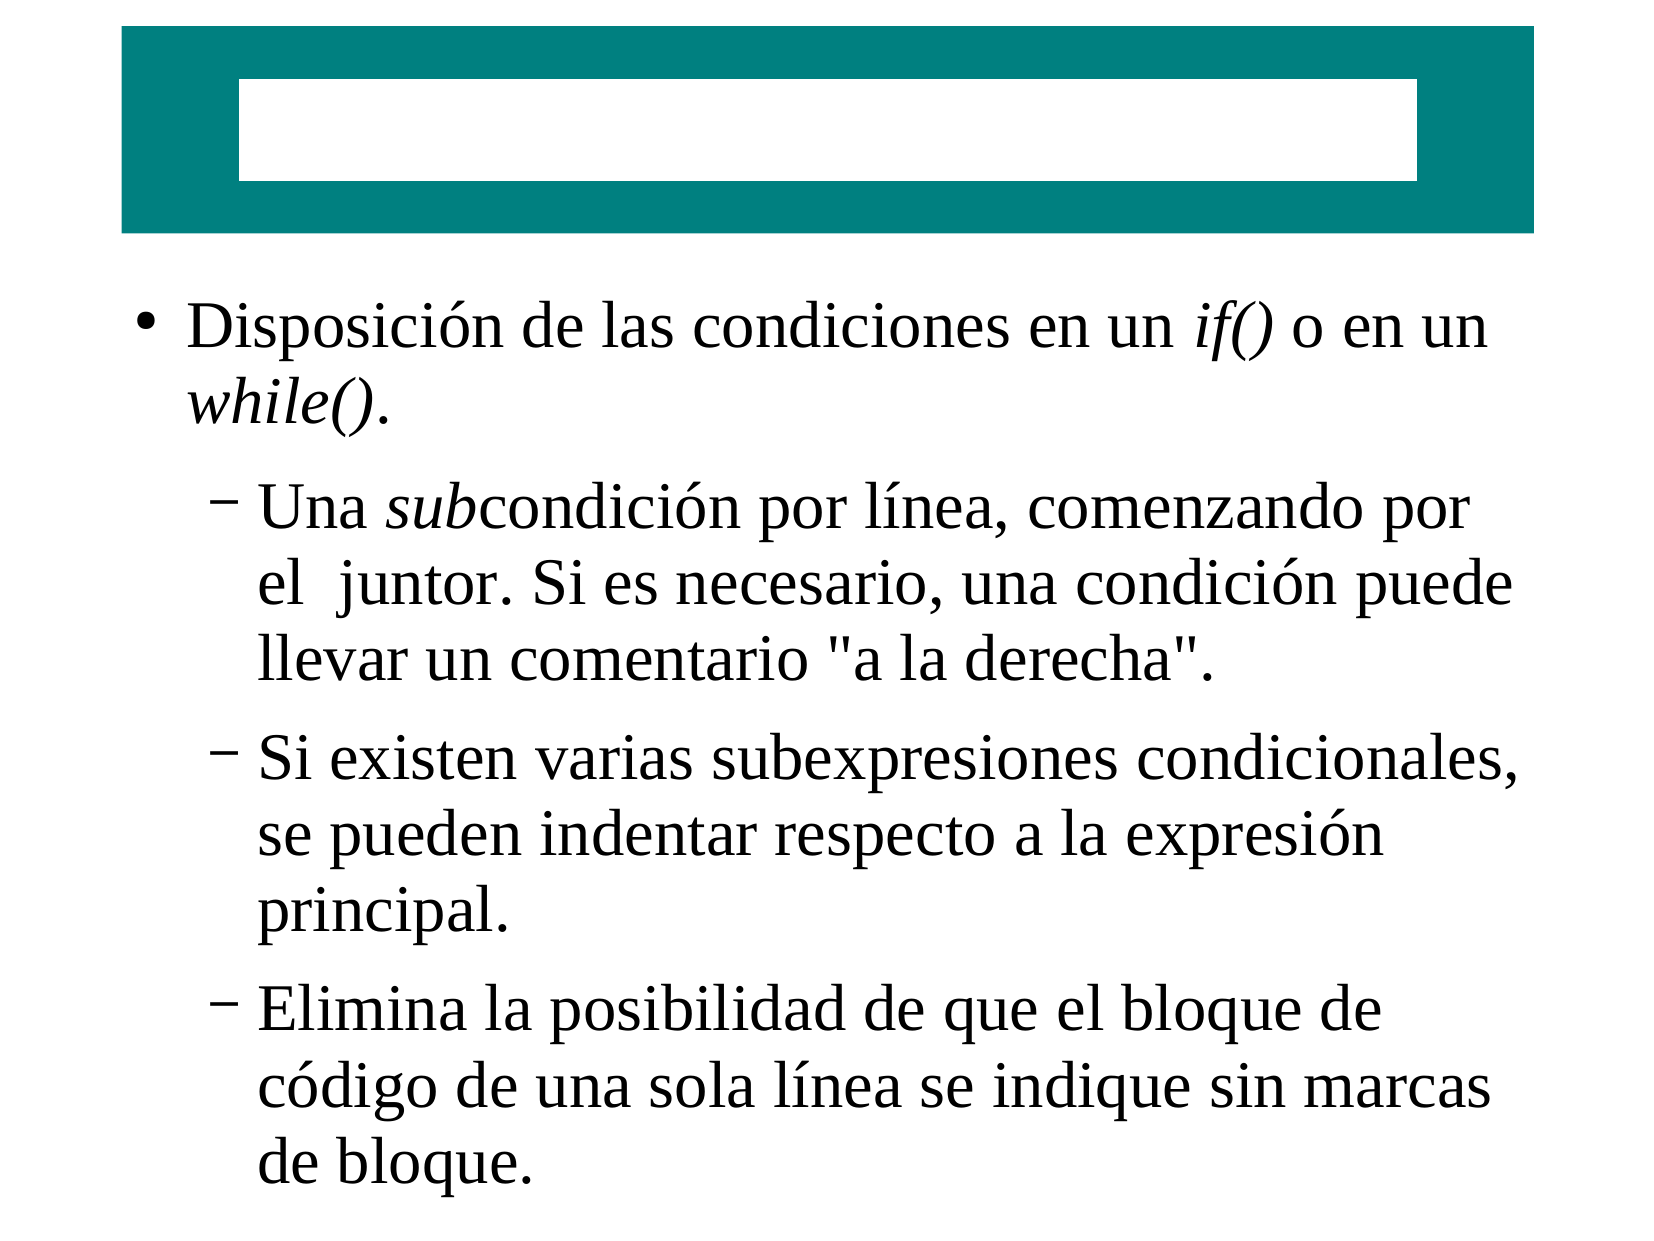

# Estructuras de flujo y repetición
Disposición de las condiciones en un if() o en un while().
Una subcondición por línea, comenzando por el juntor. Si es necesario, una condición puede llevar un comentario "a la derecha".
Si existen varias subexpresiones condicionales, se pueden indentar respecto a la expresión principal.
Elimina la posibilidad de que el bloque de código de una sola línea se indique sin marcas de bloque.